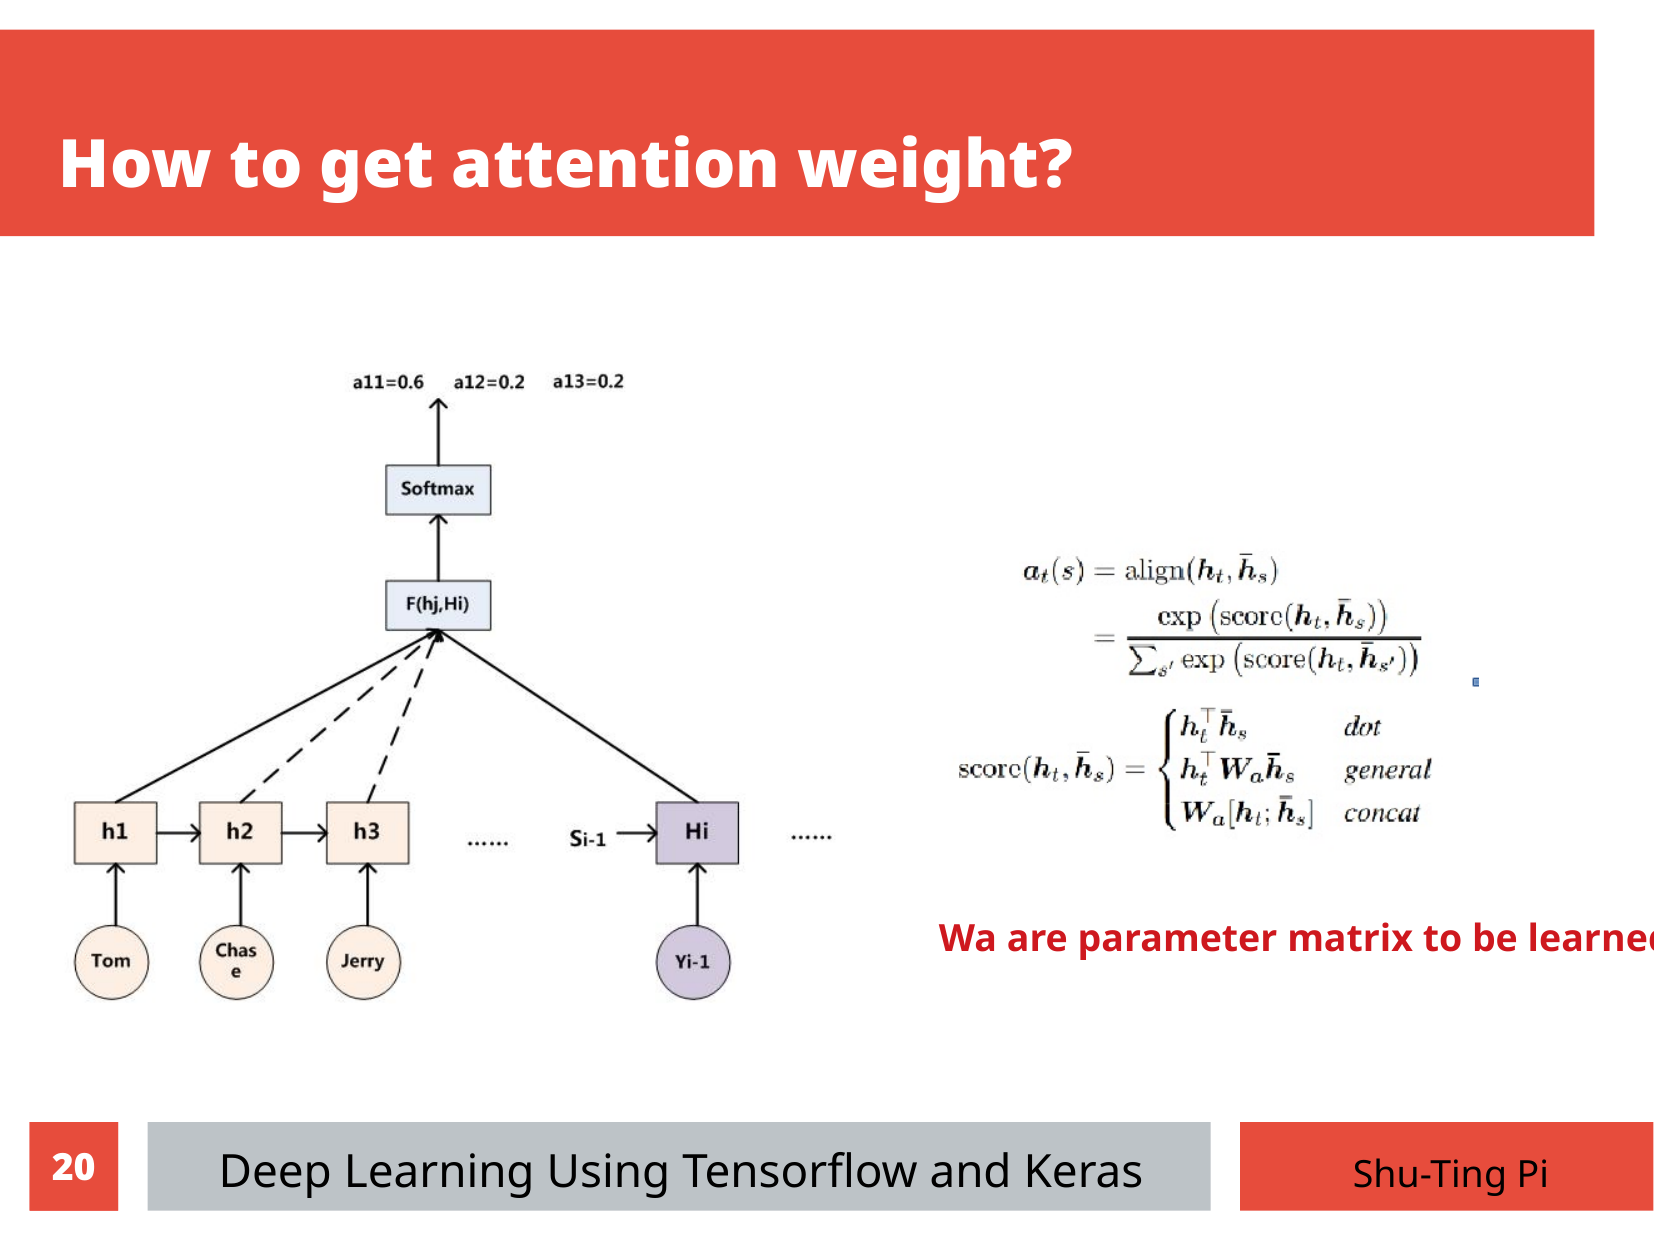

# How to get attention weight?
Wa are parameter matrix to be learned
20
Deep Learning Using Tensorflow and Keras
Shu-Ting Pi